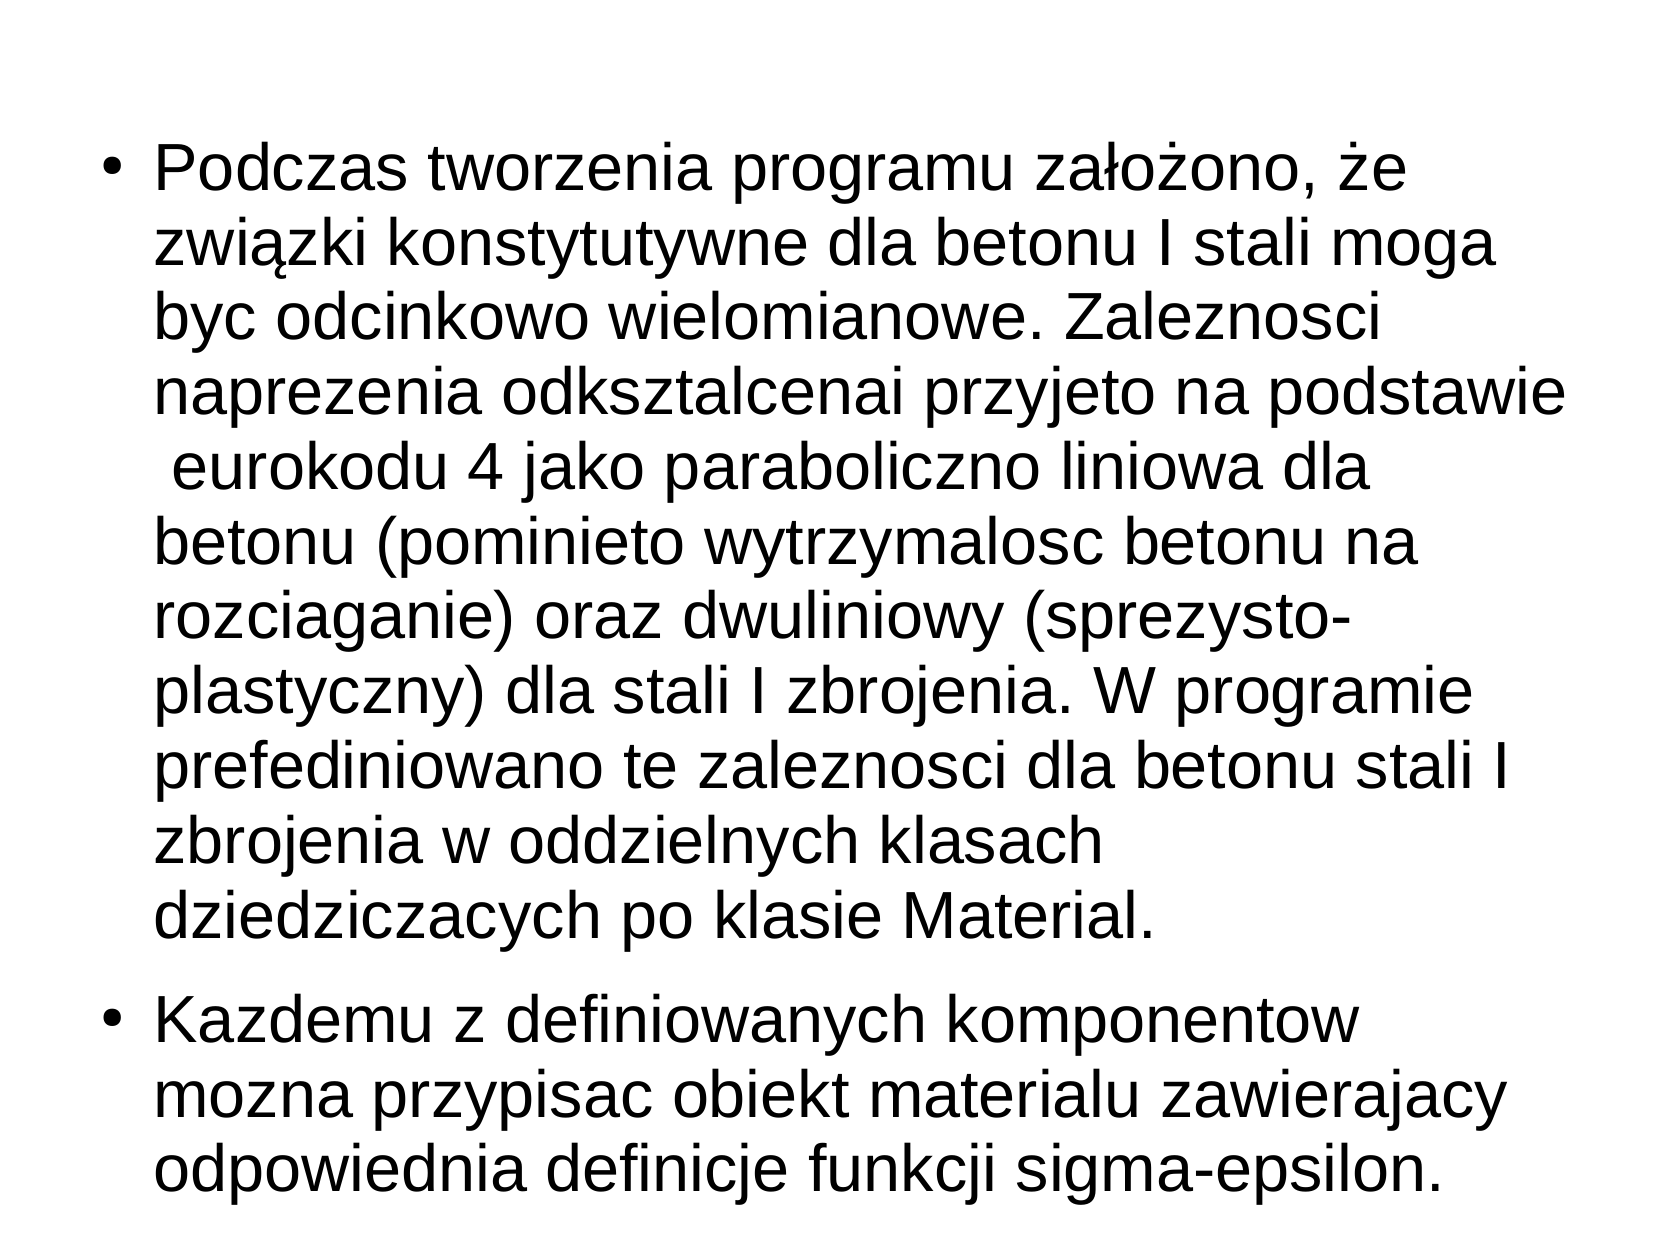

# Podczas tworzenia programu założono, że związki konstytutywne dla betonu I stali moga byc odcinkowo wielomianowe. Zaleznosci naprezenia odksztalcenai przyjeto na podstawie eurokodu 4 jako paraboliczno liniowa dla betonu (pominieto wytrzymalosc betonu na rozciaganie) oraz dwuliniowy (sprezysto-plastyczny) dla stali I zbrojenia. W programie prefediniowano te zaleznosci dla betonu stali I zbrojenia w oddzielnych klasach dziedziczacych po klasie Material.
Kazdemu z definiowanych komponentow mozna przypisac obiekt materialu zawierajacy odpowiednia definicje funkcji sigma-epsilon.